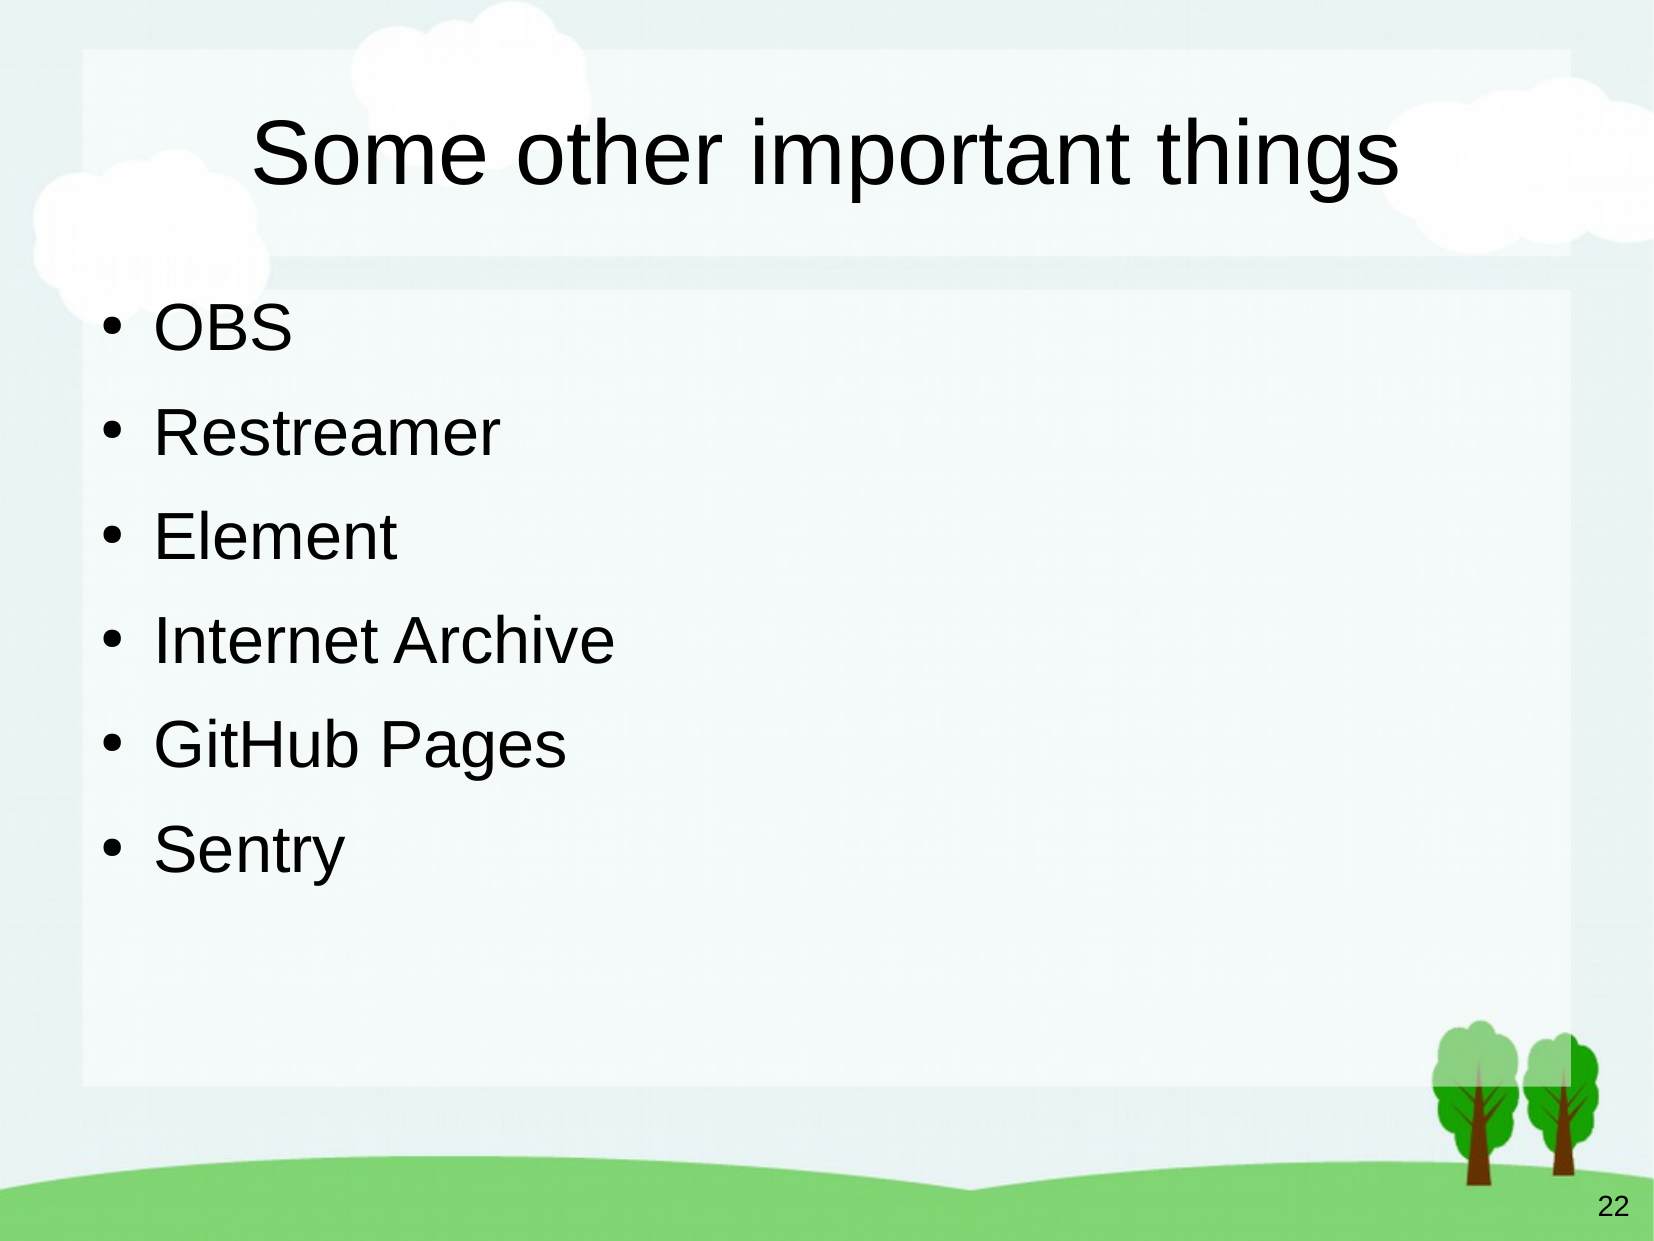

# Some other important things
OBS
Restreamer
Element
Internet Archive
GitHub Pages
Sentry
22